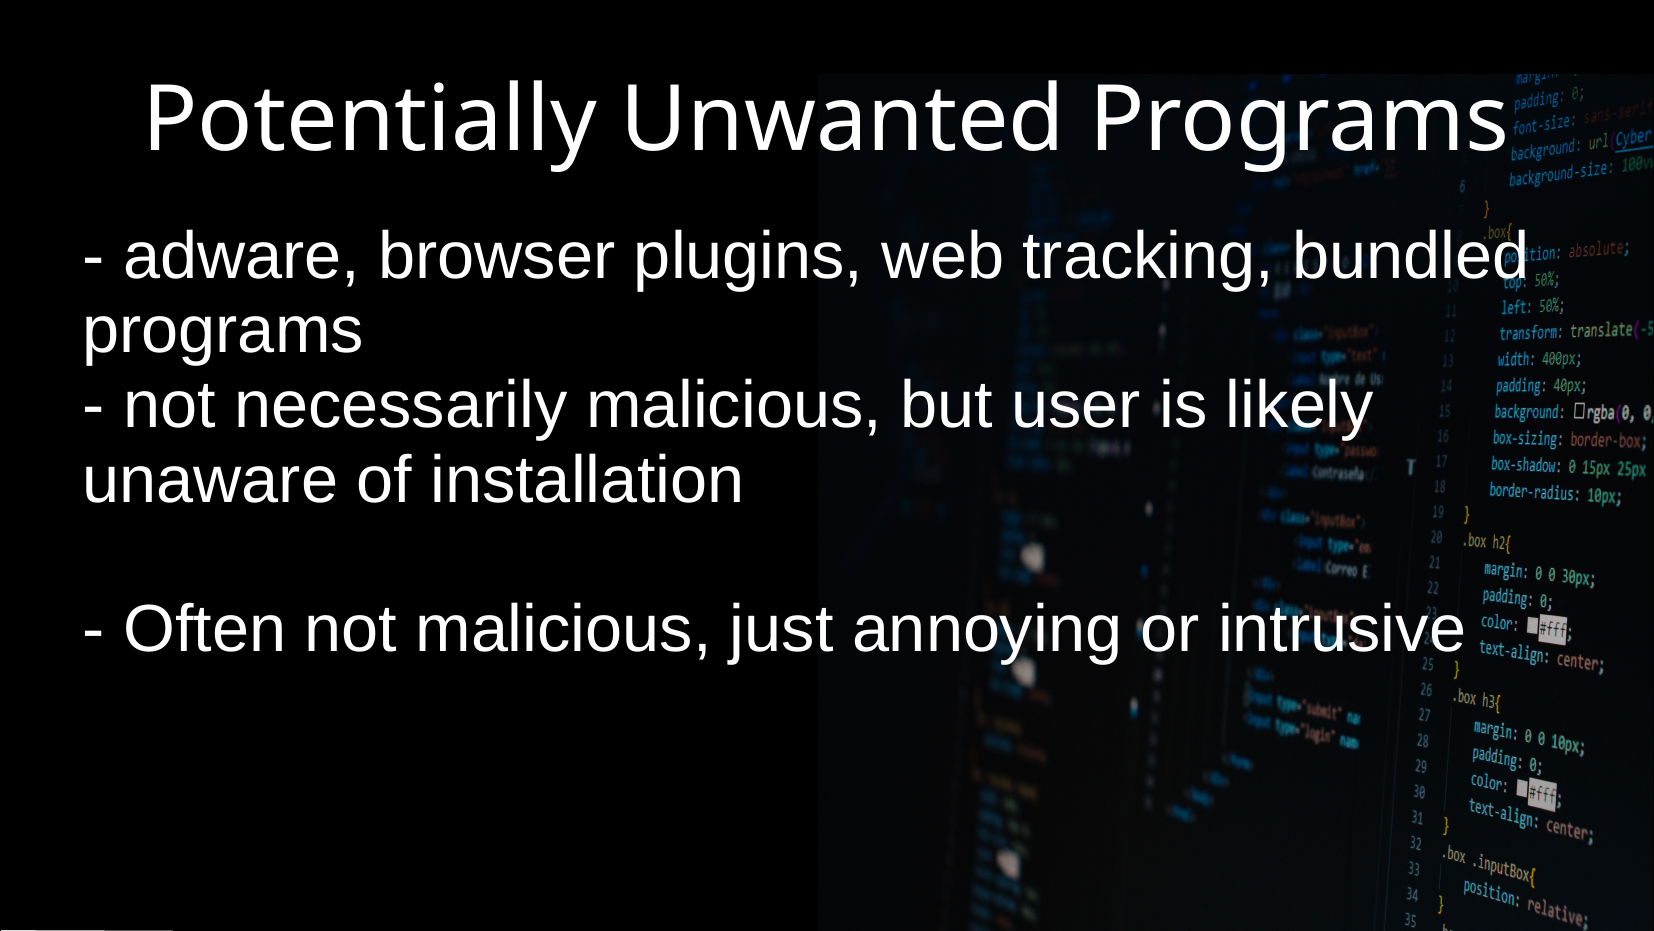

# Potentially Unwanted Programs
- adware, browser plugins, web tracking, bundled programs
- not necessarily malicious, but user is likely unaware of installation
- Often not malicious, just annoying or intrusive